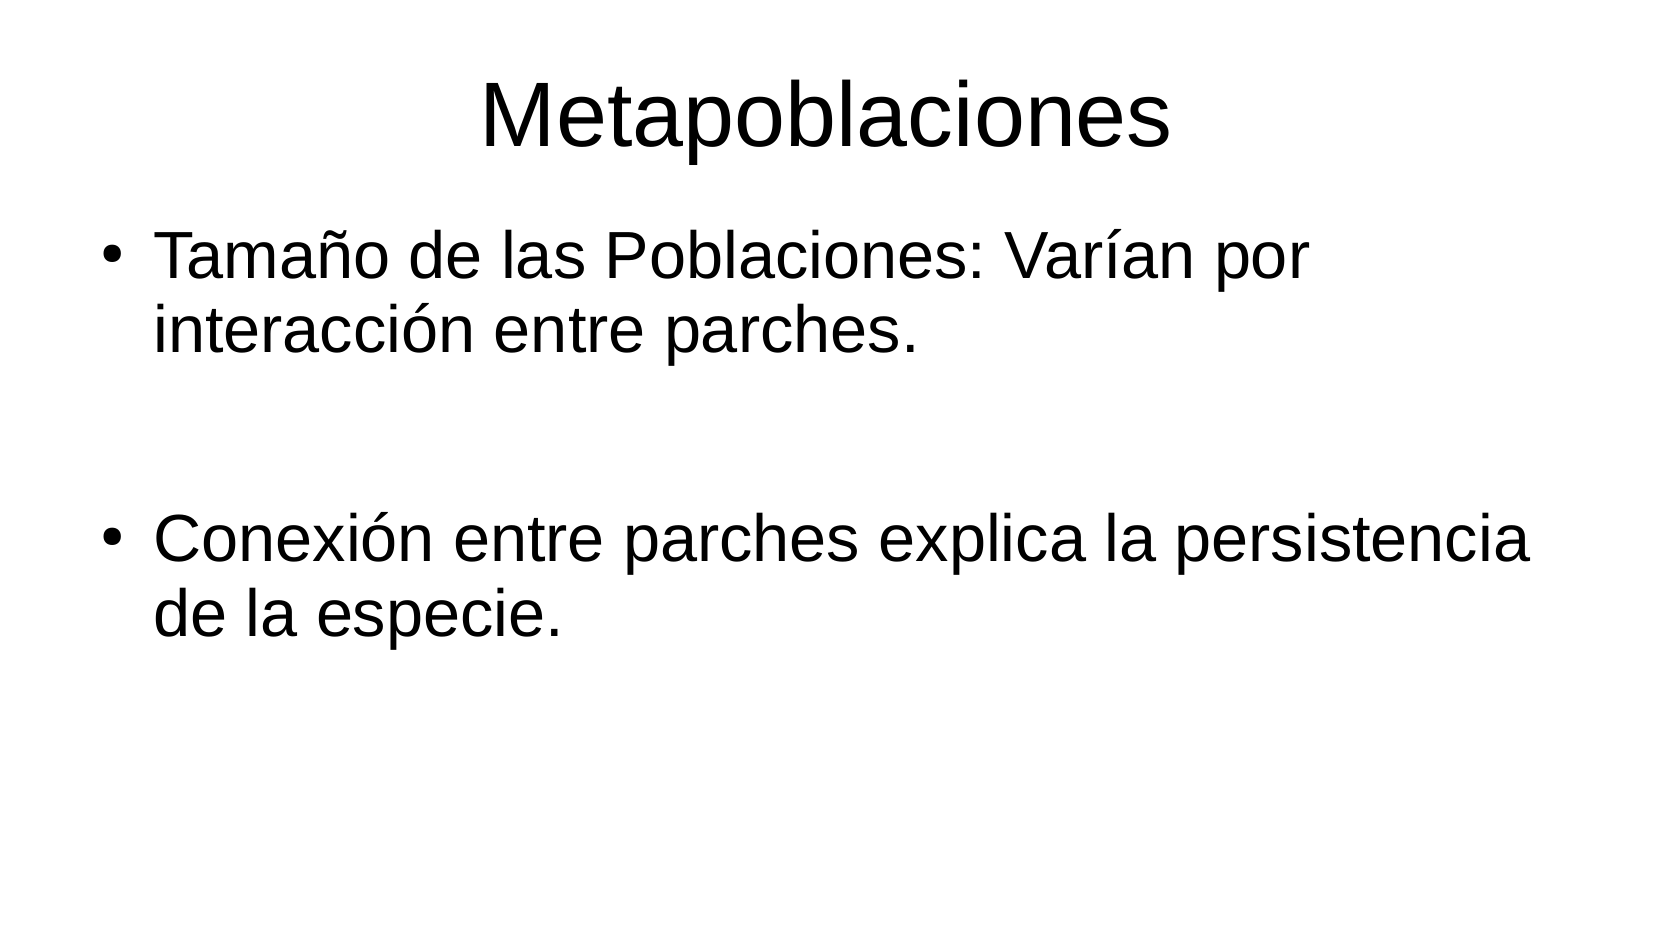

# Metapoblaciones
Tamaño de las Poblaciones: Varían por interacción entre parches.
Conexión entre parches explica la persistencia de la especie.